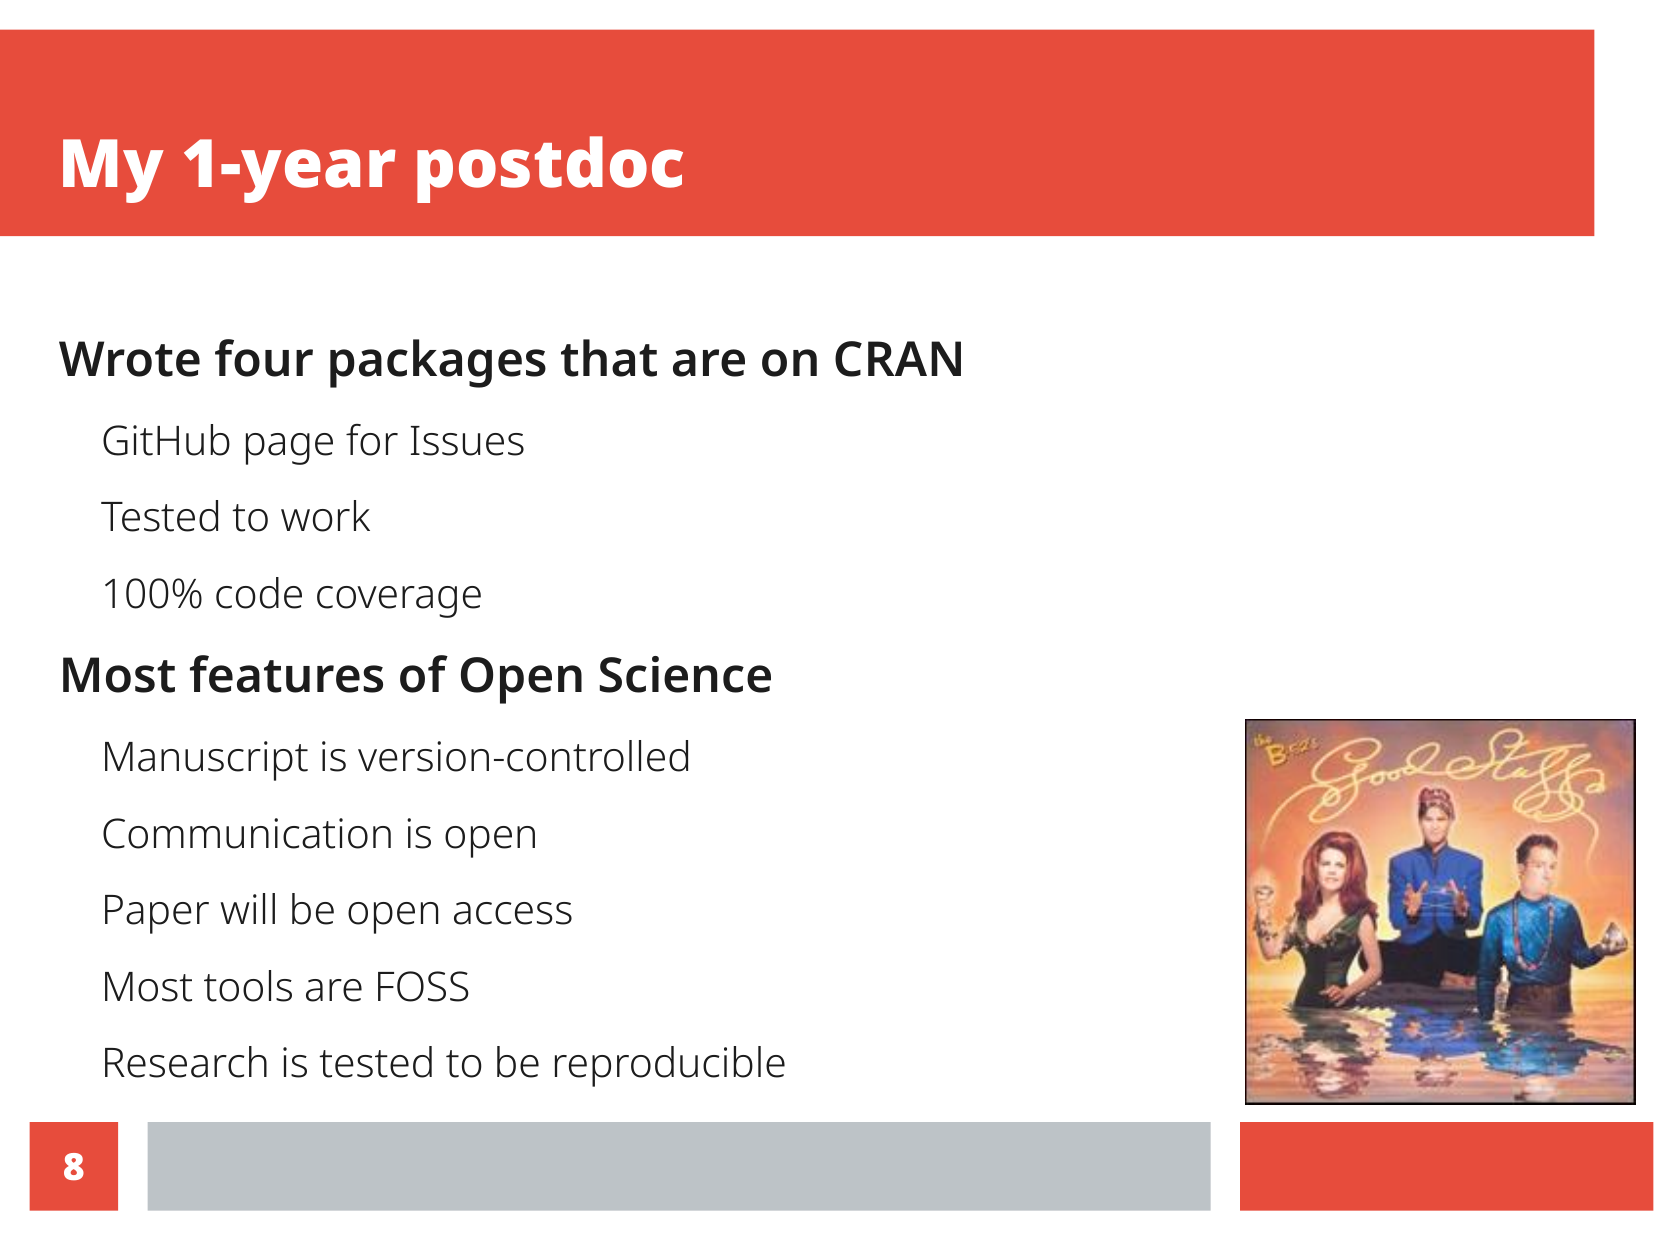

# My 1-year postdoc
Wrote four packages that are on CRAN
GitHub page for Issues
Tested to work
100% code coverage
Most features of Open Science
Manuscript is version-controlled
Communication is open
Paper will be open access
Most tools are FOSS
Research is tested to be reproducible
8